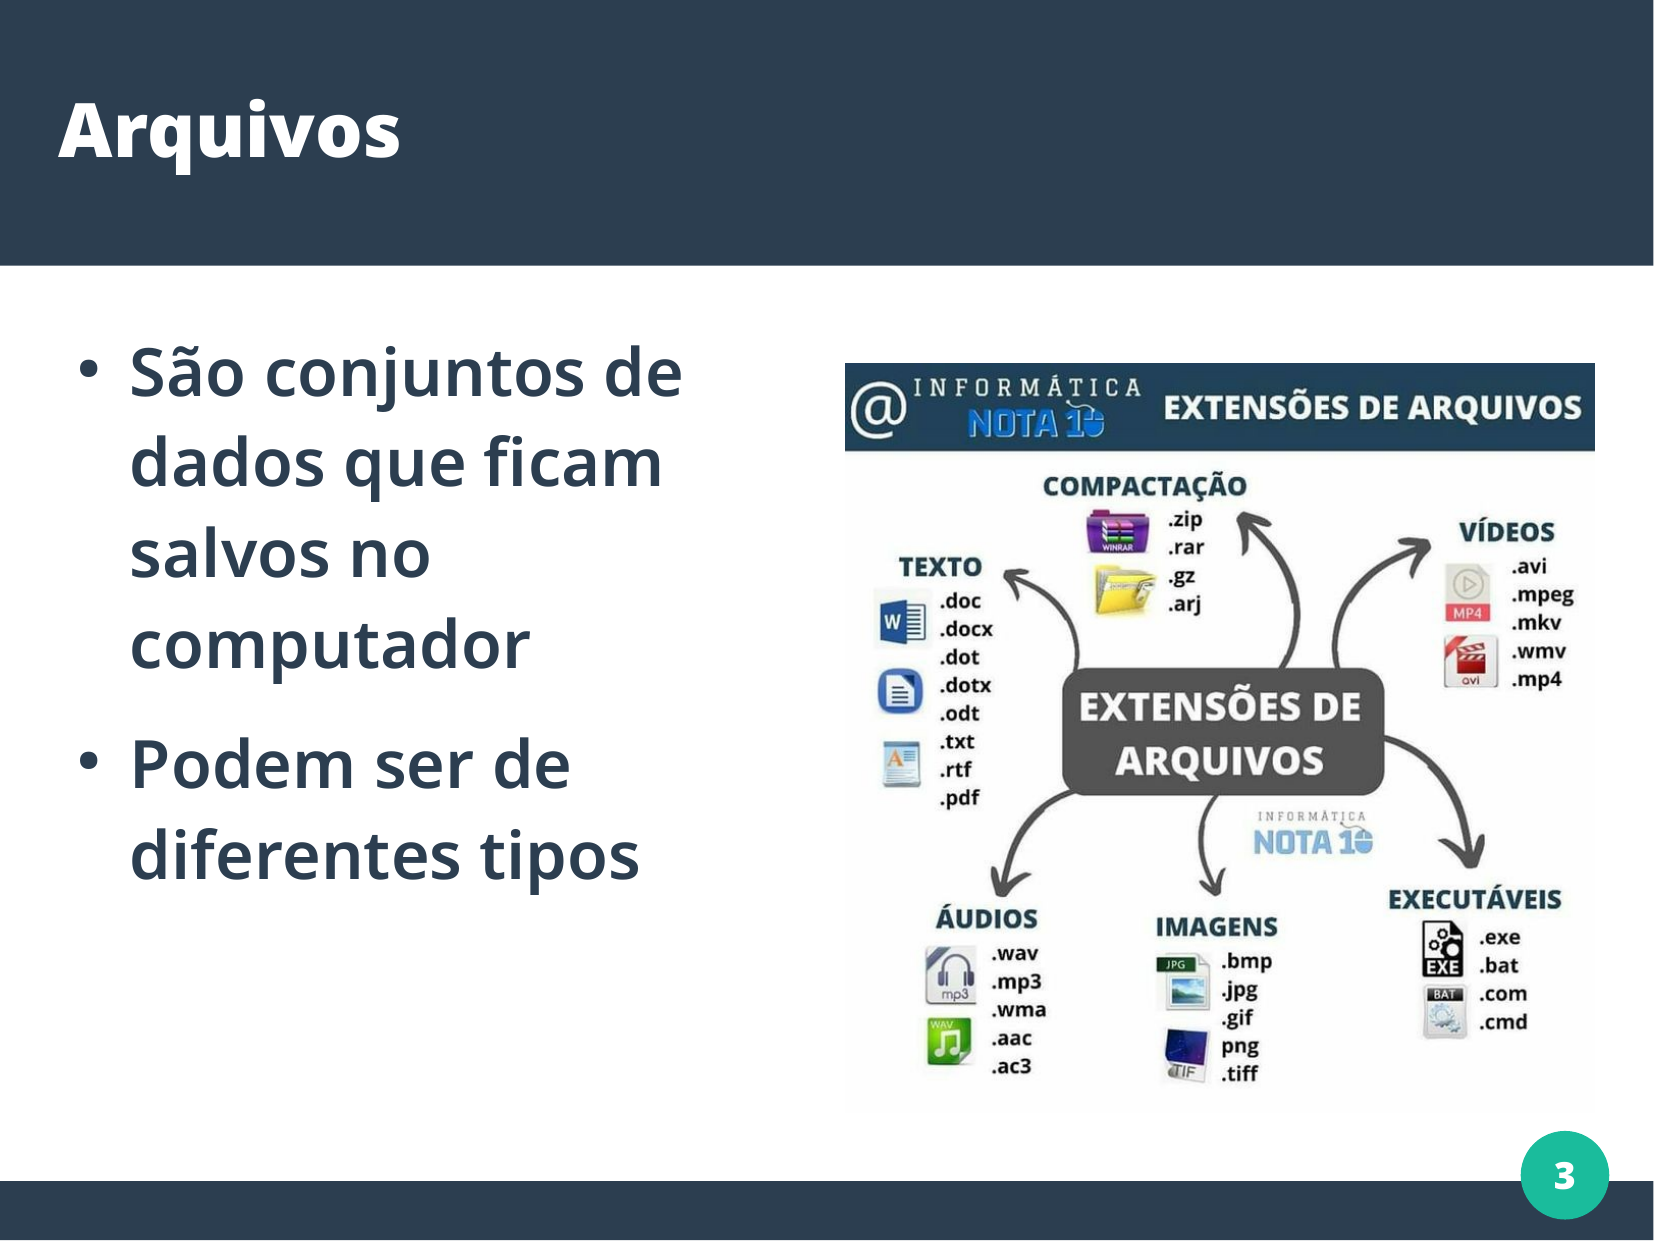

# Arquivos
São conjuntos de dados que ficam salvos no computador
Podem ser de diferentes tipos
3